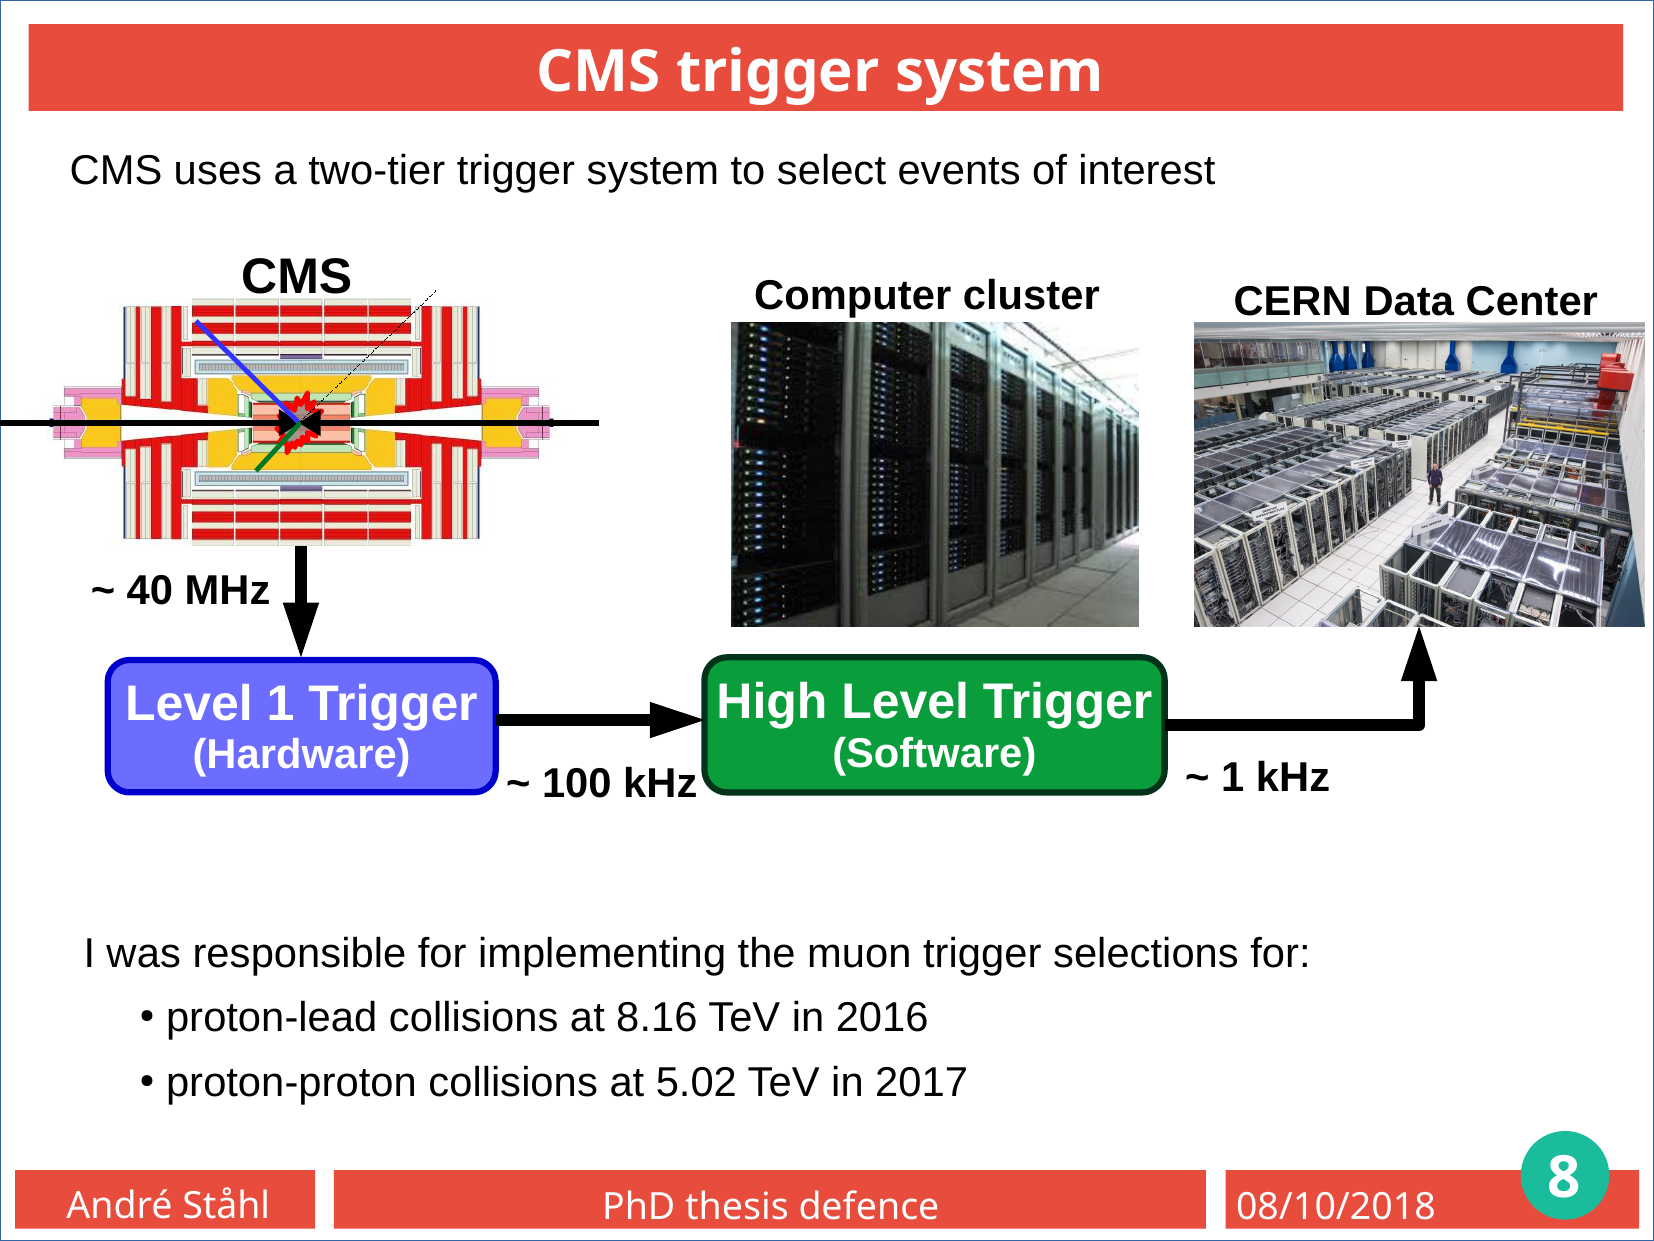

# CMS trigger system
CMS uses a two-tier trigger system to select events of interest
CMS
Computer cluster
CERN Data Center
~ 40 MHz
High Level Trigger
(Software)
Level 1 Trigger
(Hardware)
~ 1 kHz
~ 100 kHz
I was responsible for implementing the muon trigger selections for:
 proton-lead collisions at 8.16 TeV in 2016
 proton-proton collisions at 5.02 TeV in 2017
8
08/10/2018